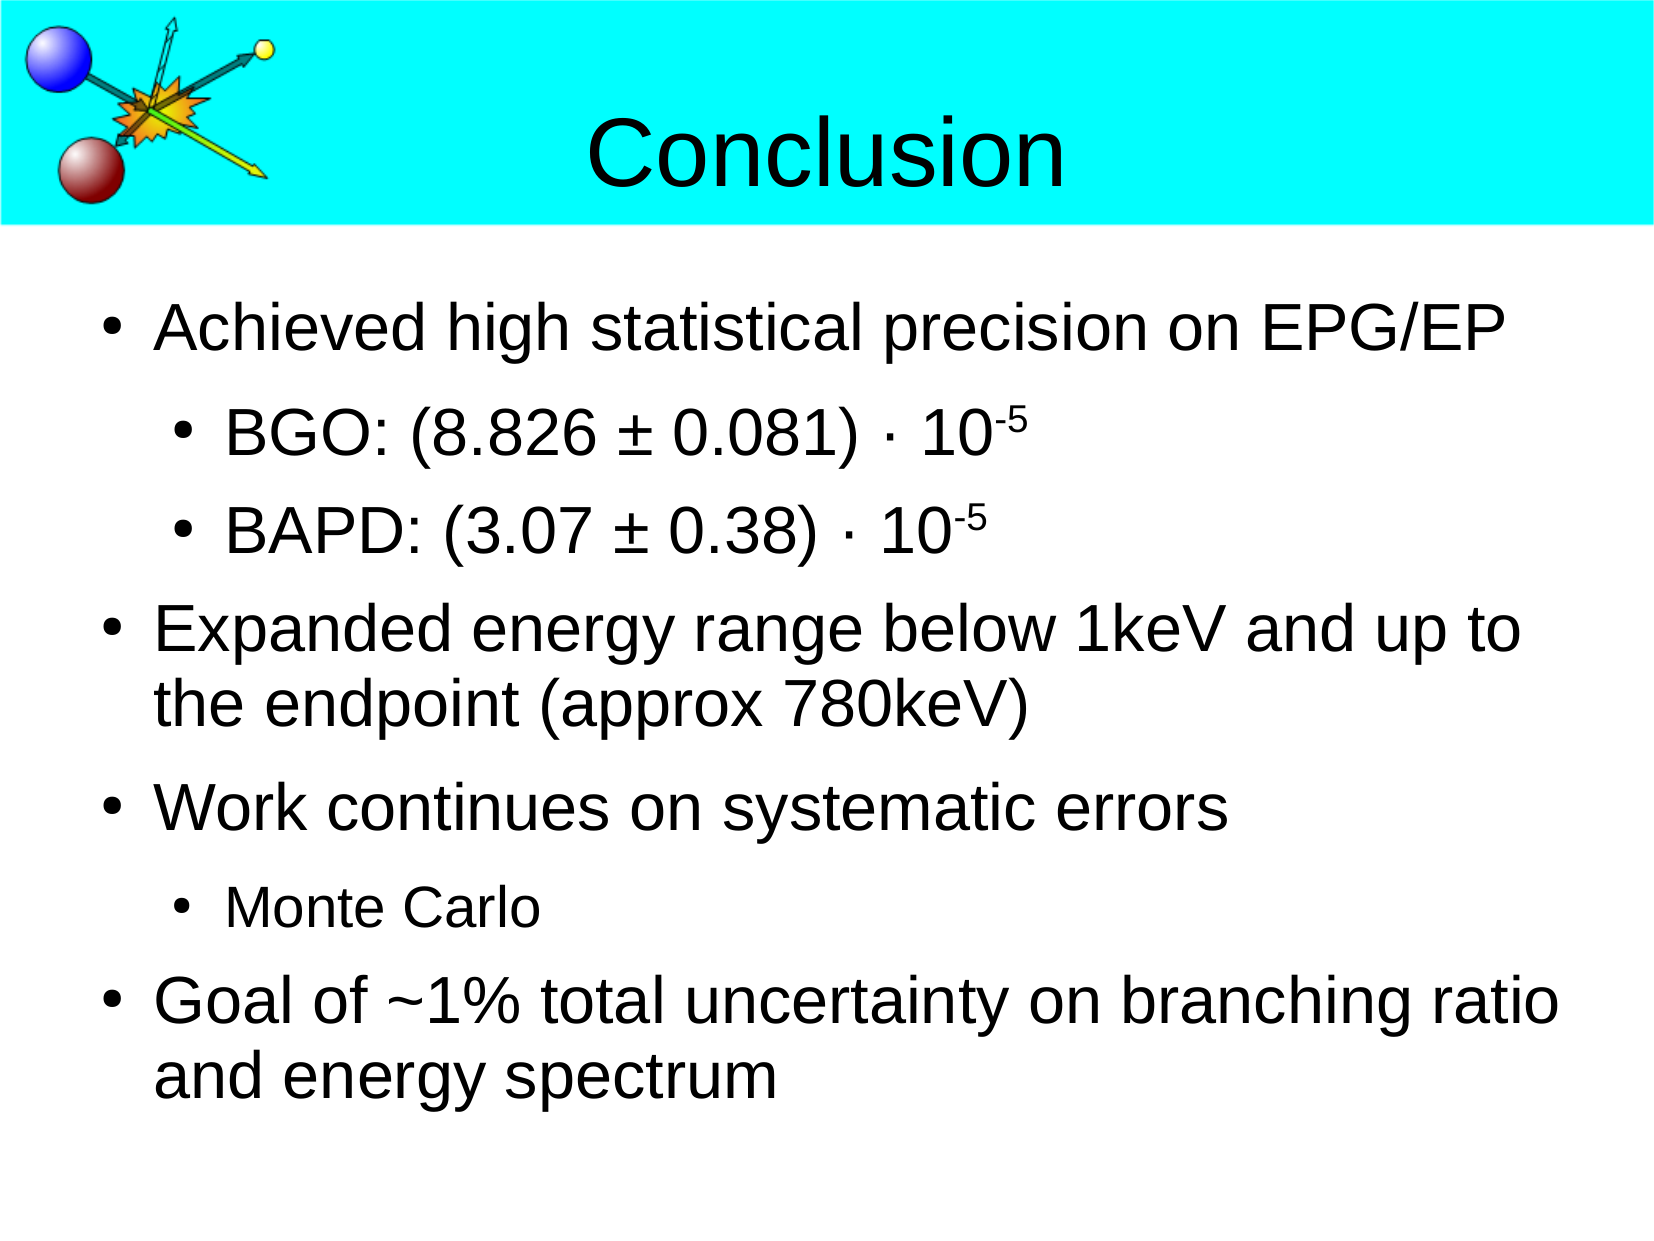

# Conclusion
Achieved high statistical precision on EPG/EP
BGO: (8.826 ± 0.081) · 10-5
BAPD: (3.07 ± 0.38) · 10-5
Expanded energy range below 1keV and up to the endpoint (approx 780keV)
Work continues on systematic errors
Monte Carlo
Goal of ~1% total uncertainty on branching ratio and energy spectrum